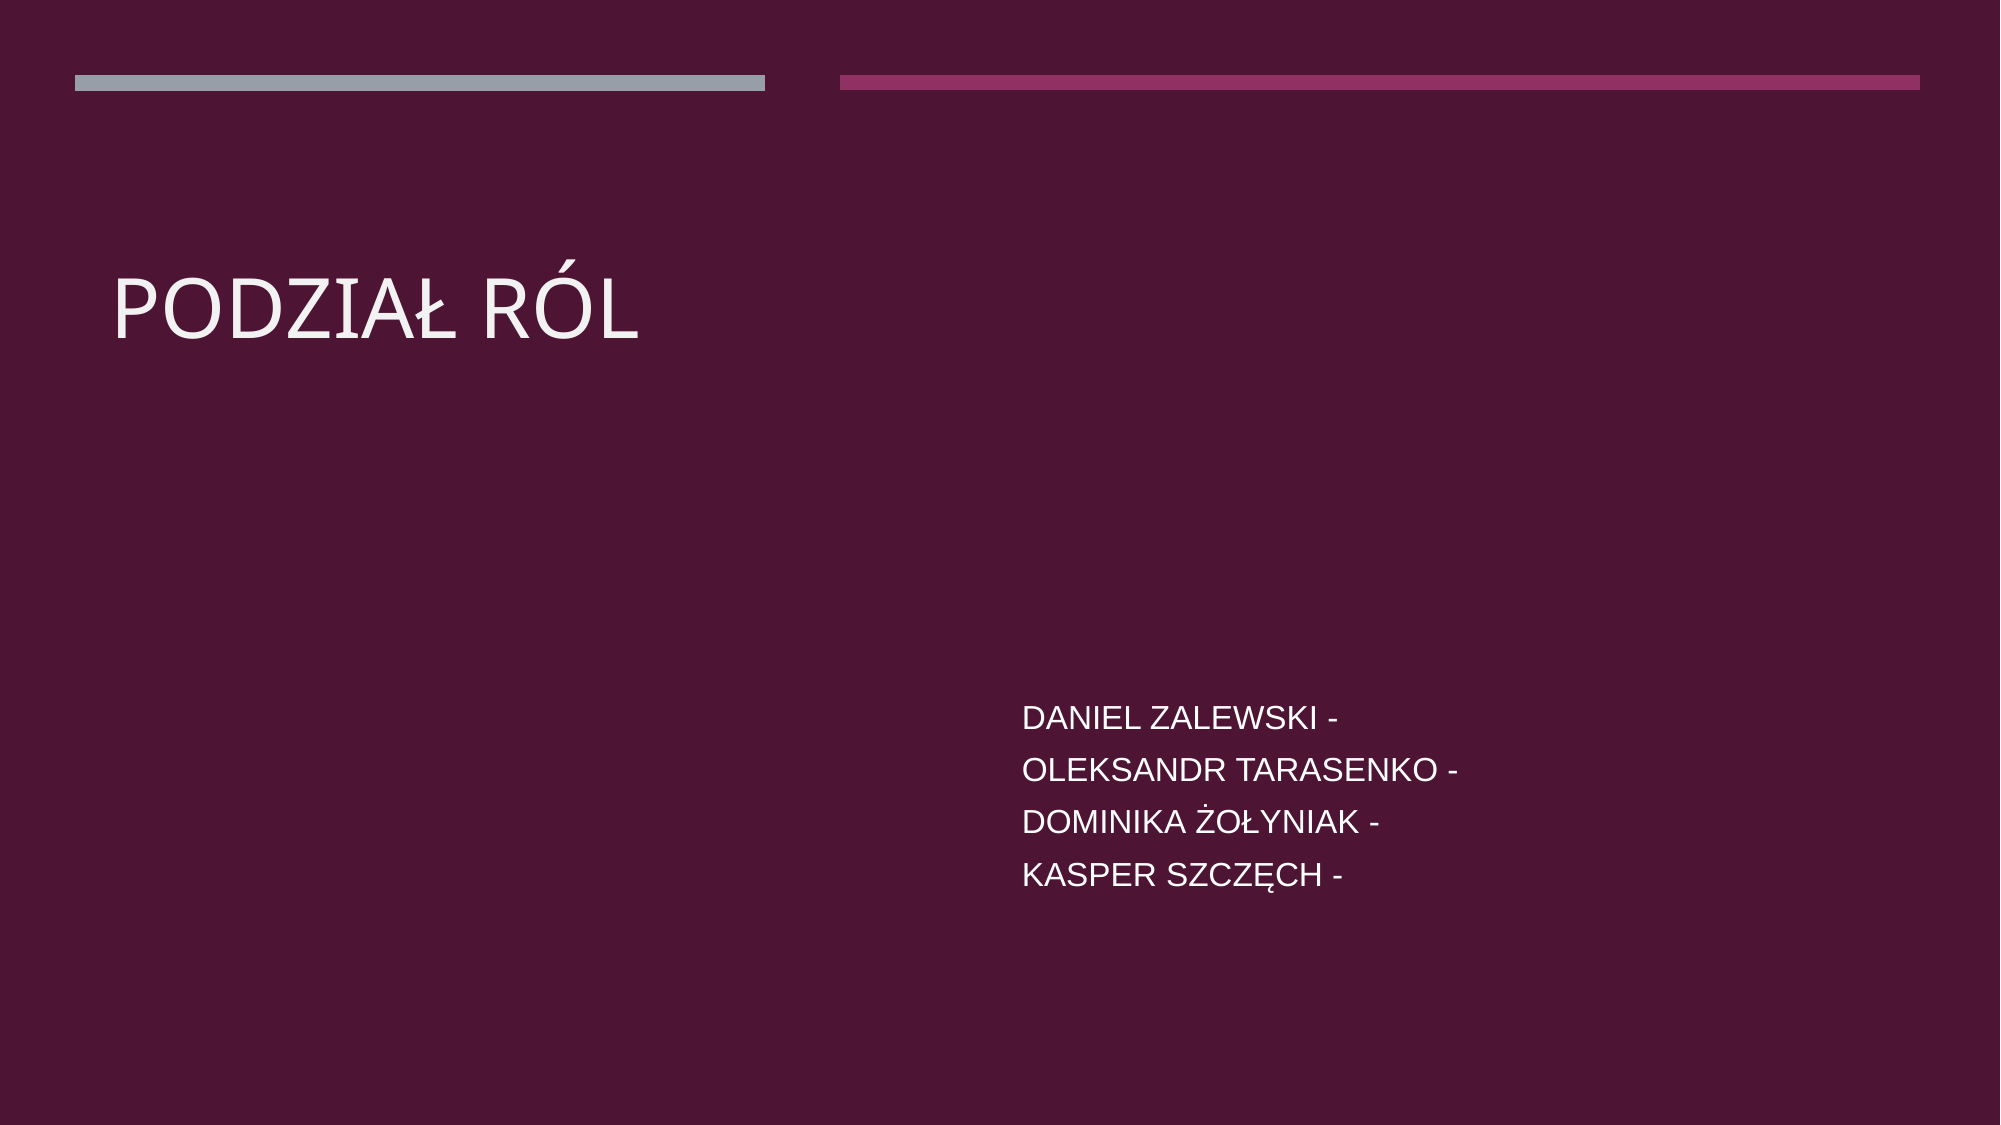

# Podział ról
DANIEL ZALEWSKI -
OLEKSANDR TARASENKO -
DOMINIKA ŻOŁYNIAK -
KASPER SZCZĘCH -